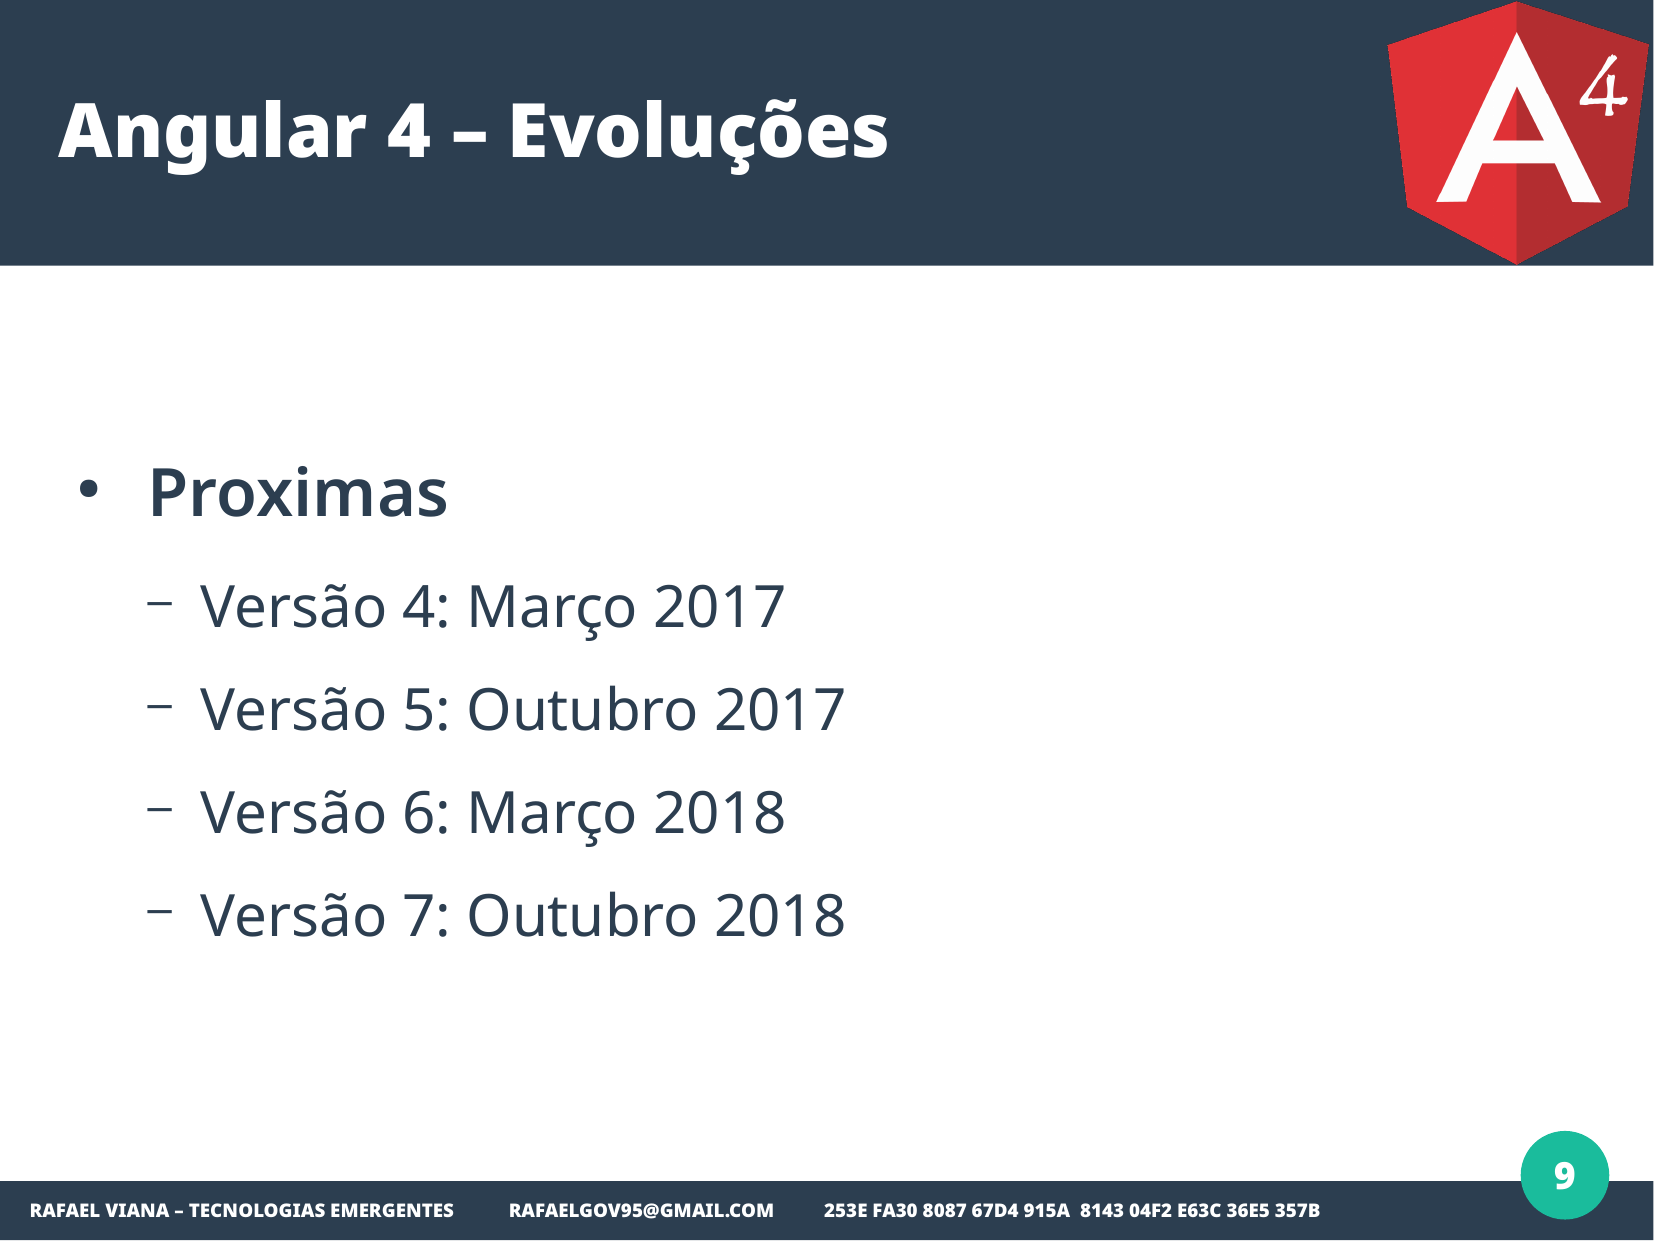

# Angular 4 – Evoluções
 Proximas
Versão 4: Março 2017
Versão 5: Outubro 2017
Versão 6: Março 2018
Versão 7: Outubro 2018
9
RAFAEL VIANA – TECNOLOGIAS EMERGENTES RAFAELGOV95@GMAIL.COM 253E FA30 8087 67D4 915A 8143 04F2 E63C 36E5 357B